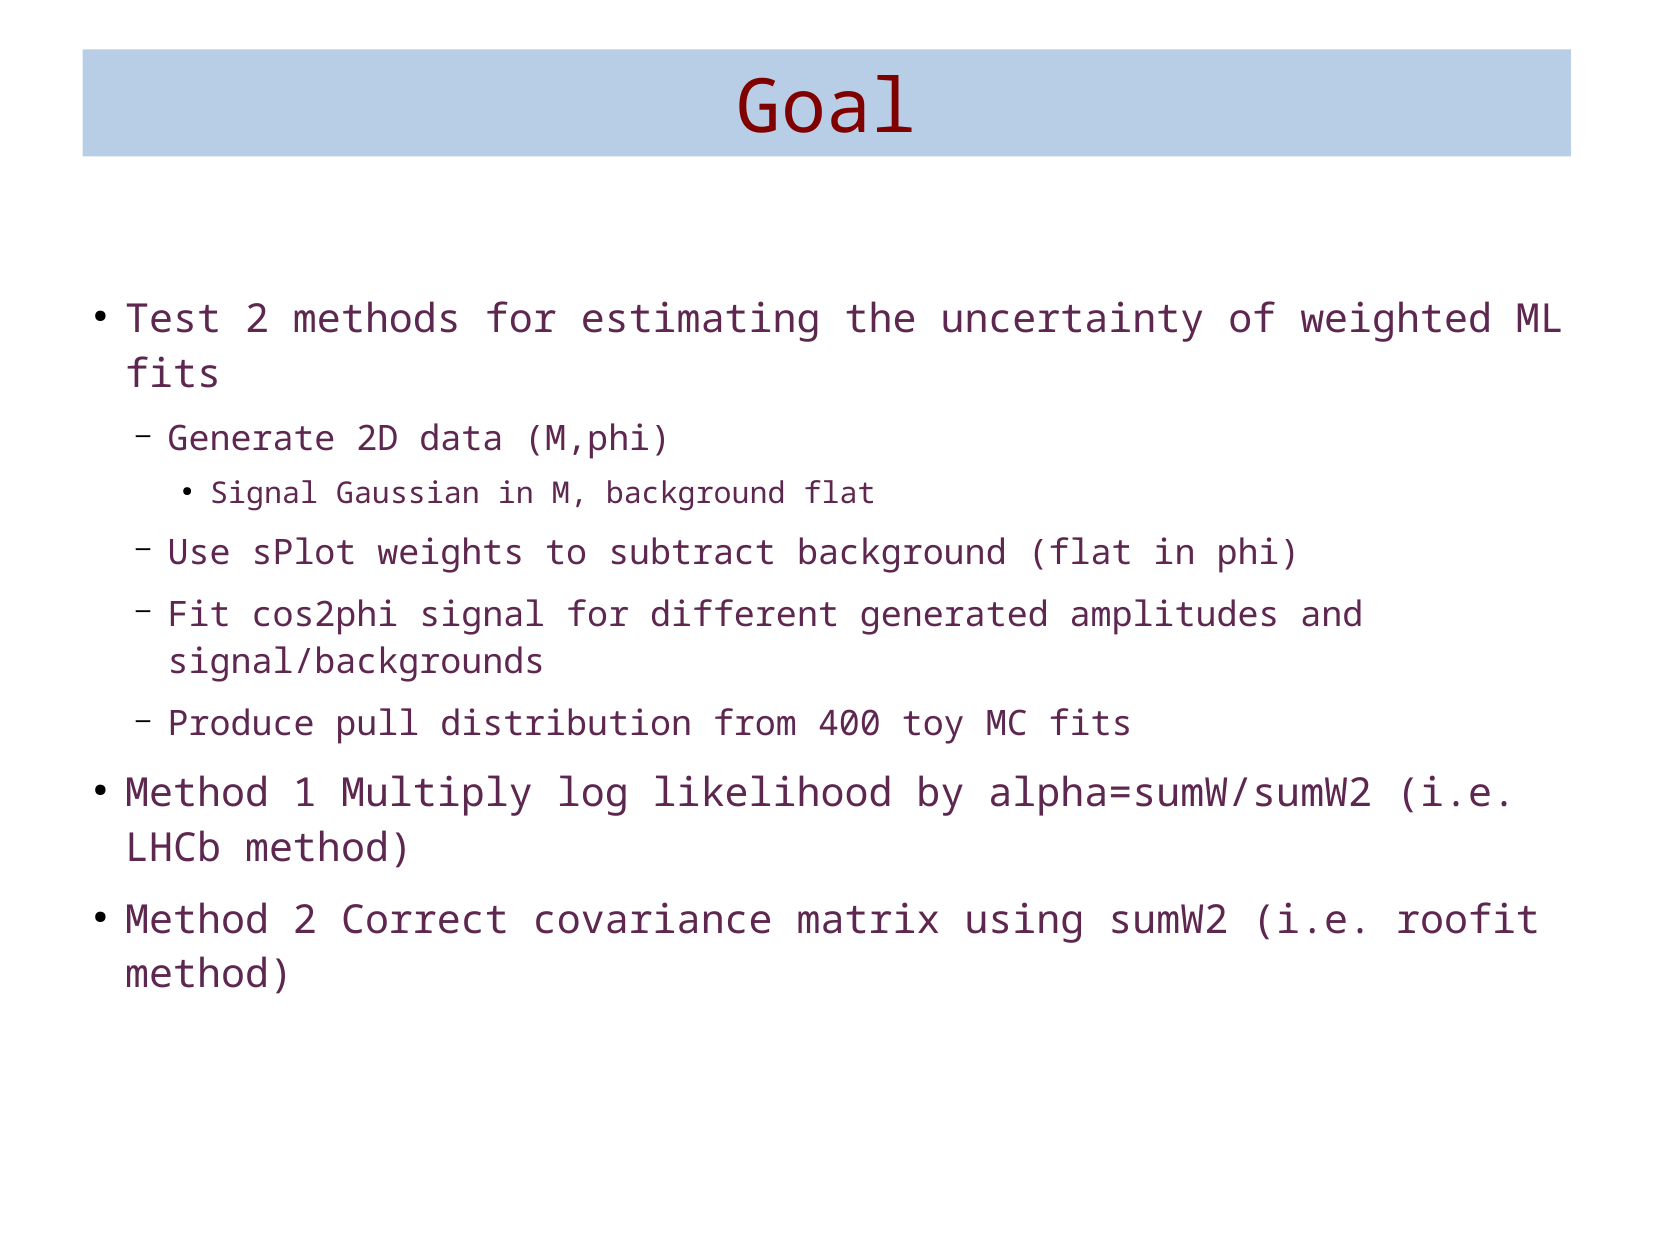

# Goal
Test 2 methods for estimating the uncertainty of weighted ML fits
Generate 2D data (M,phi)
Signal Gaussian in M, background flat
Use sPlot weights to subtract background (flat in phi)
Fit cos2phi signal for different generated amplitudes and signal/backgrounds
Produce pull distribution from 400 toy MC fits
Method 1 Multiply log likelihood by alpha=sumW/sumW2 (i.e. LHCb method)
Method 2 Correct covariance matrix using sumW2 (i.e. roofit method)